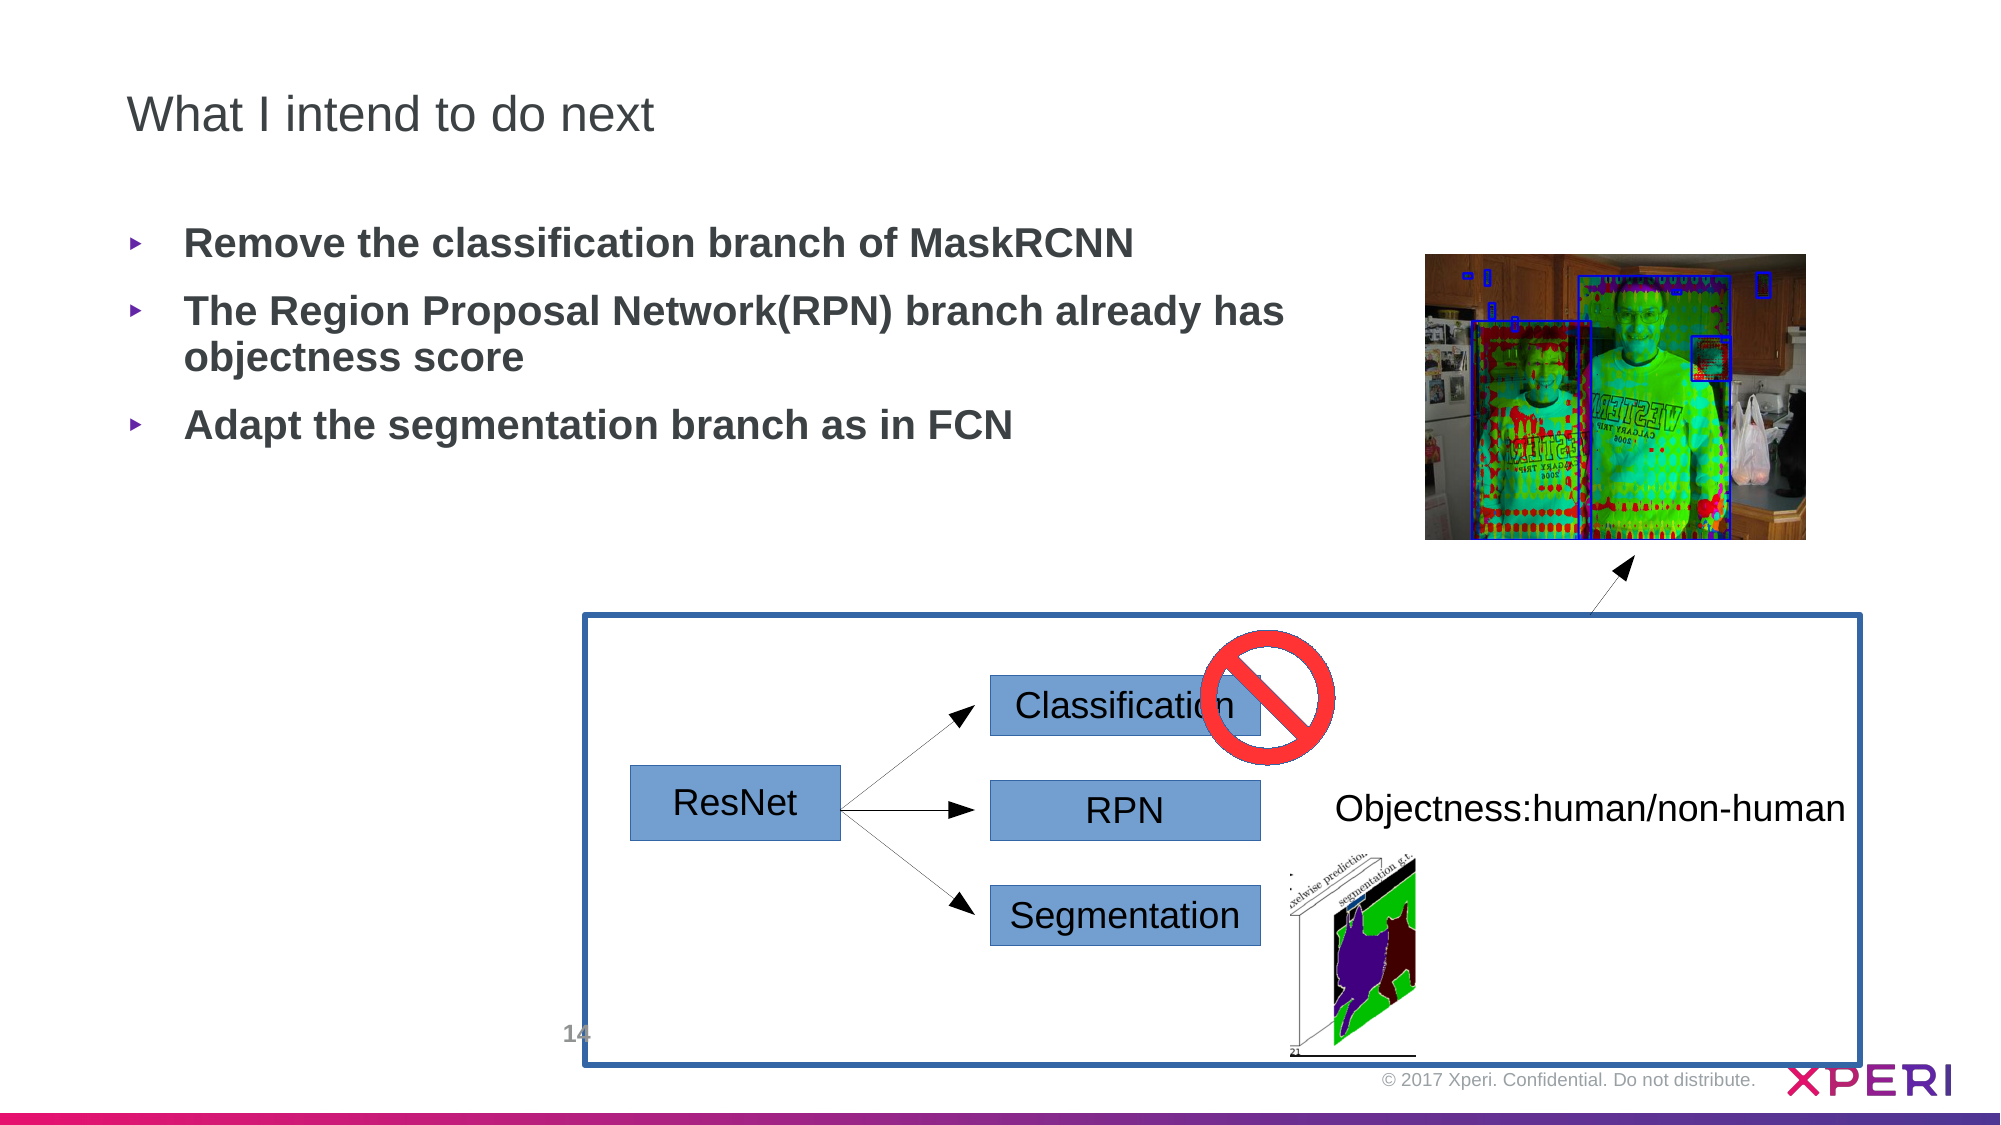

# What I intend to do next
Remove the classification branch of MaskRCNN
The Region Proposal Network(RPN) branch already has objectness score
Adapt the segmentation branch as in FCN
Classification
ResNet
RPN
Objectness:human/non-human
Segmentation